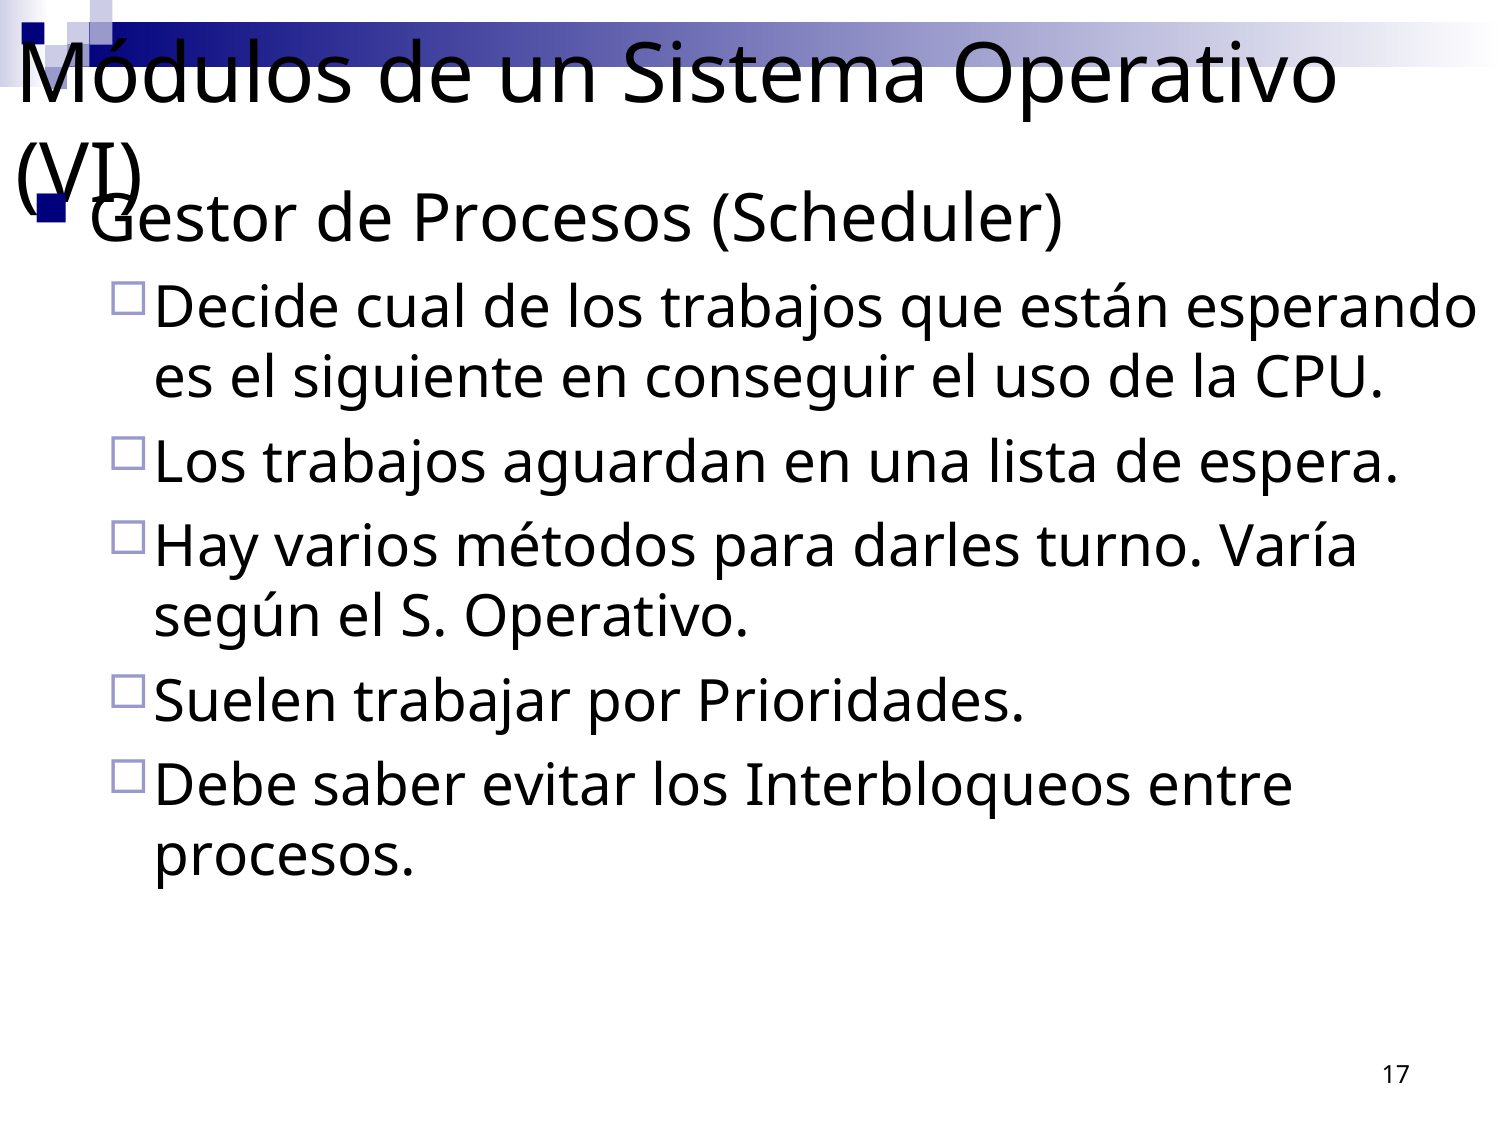

Módulos de un Sistema Operativo (VI)
Gestor de Procesos (Scheduler)
Decide cual de los trabajos que están esperando es el siguiente en conseguir el uso de la CPU.
Los trabajos aguardan en una lista de espera.
Hay varios métodos para darles turno. Varía según el S. Operativo.
Suelen trabajar por Prioridades.
Debe saber evitar los Interbloqueos entre procesos.